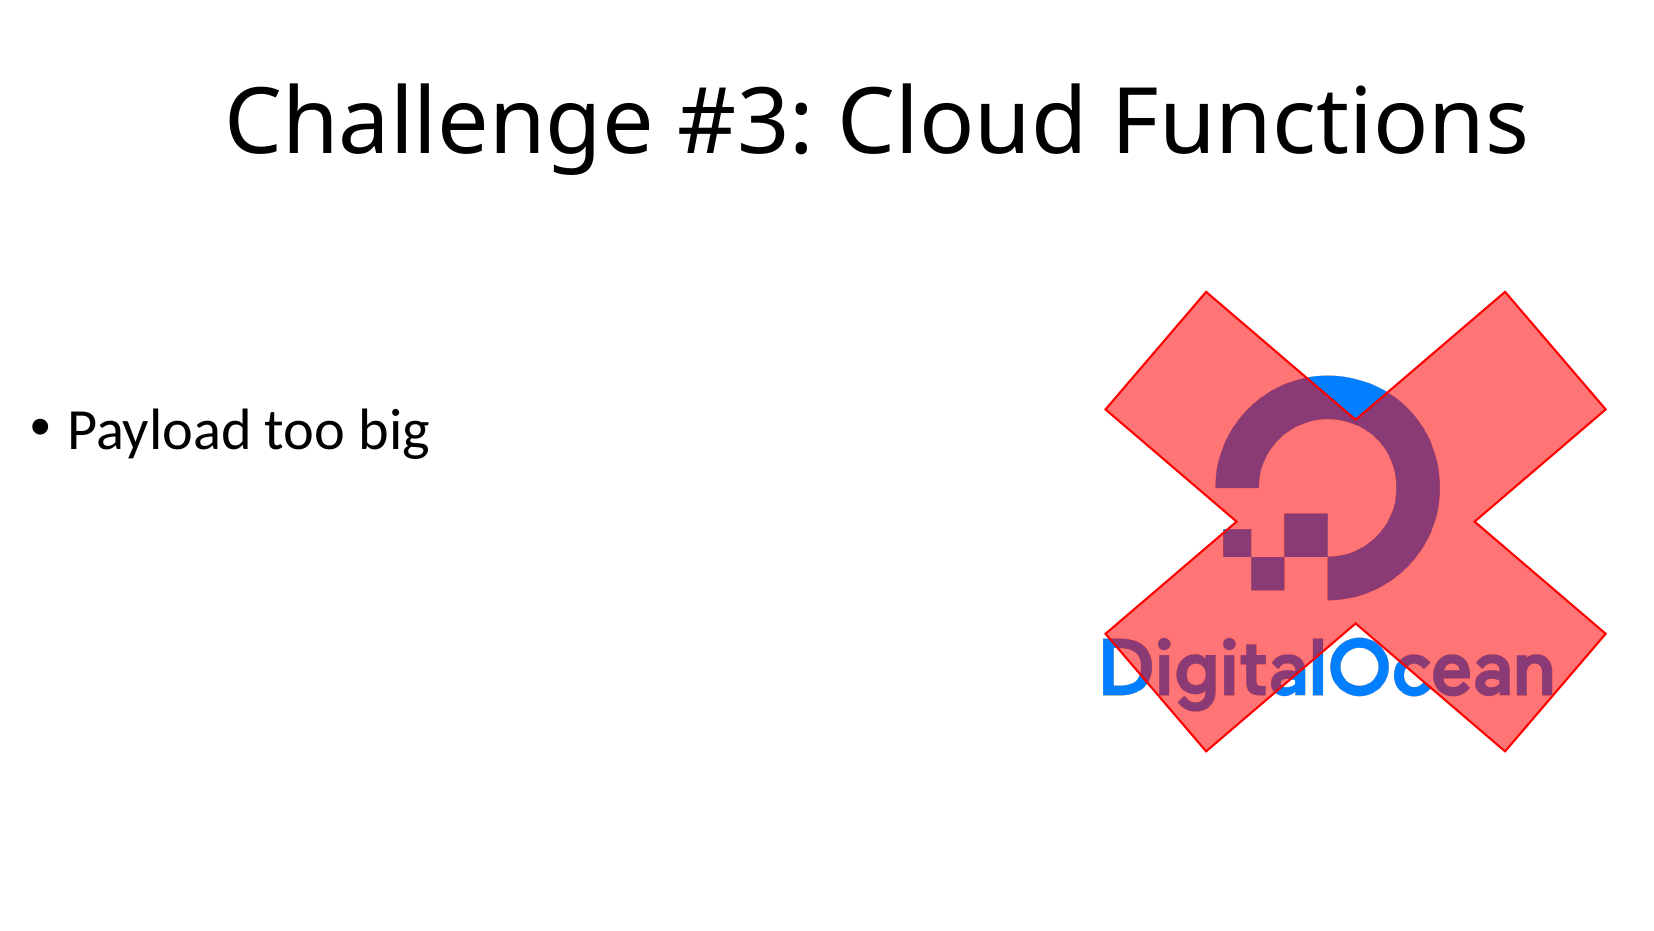

# Challenge #3: Cloud Functions
Payload too big